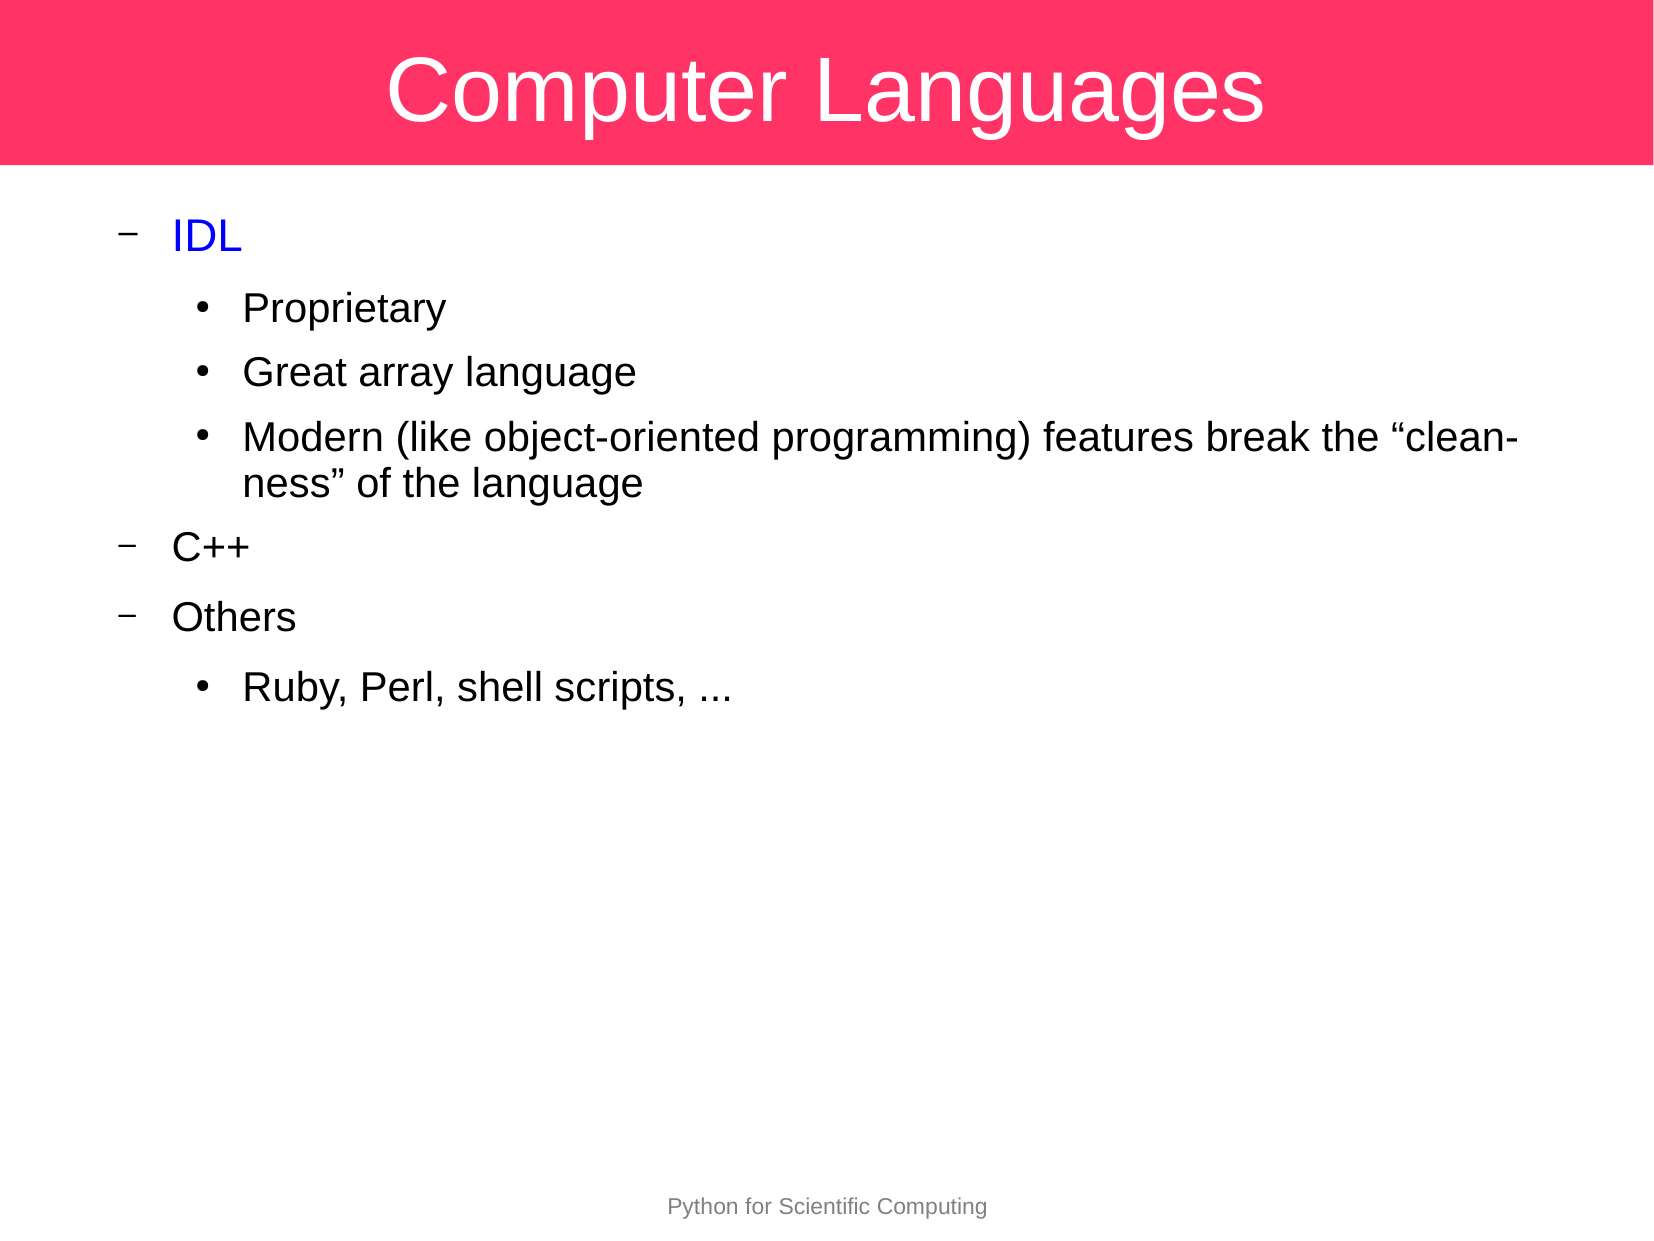

# Computer Languages
IDL
Proprietary
Great array language
Modern (like object-oriented programming) features break the “clean-ness” of the language
C++
Others
Ruby, Perl, shell scripts, ...